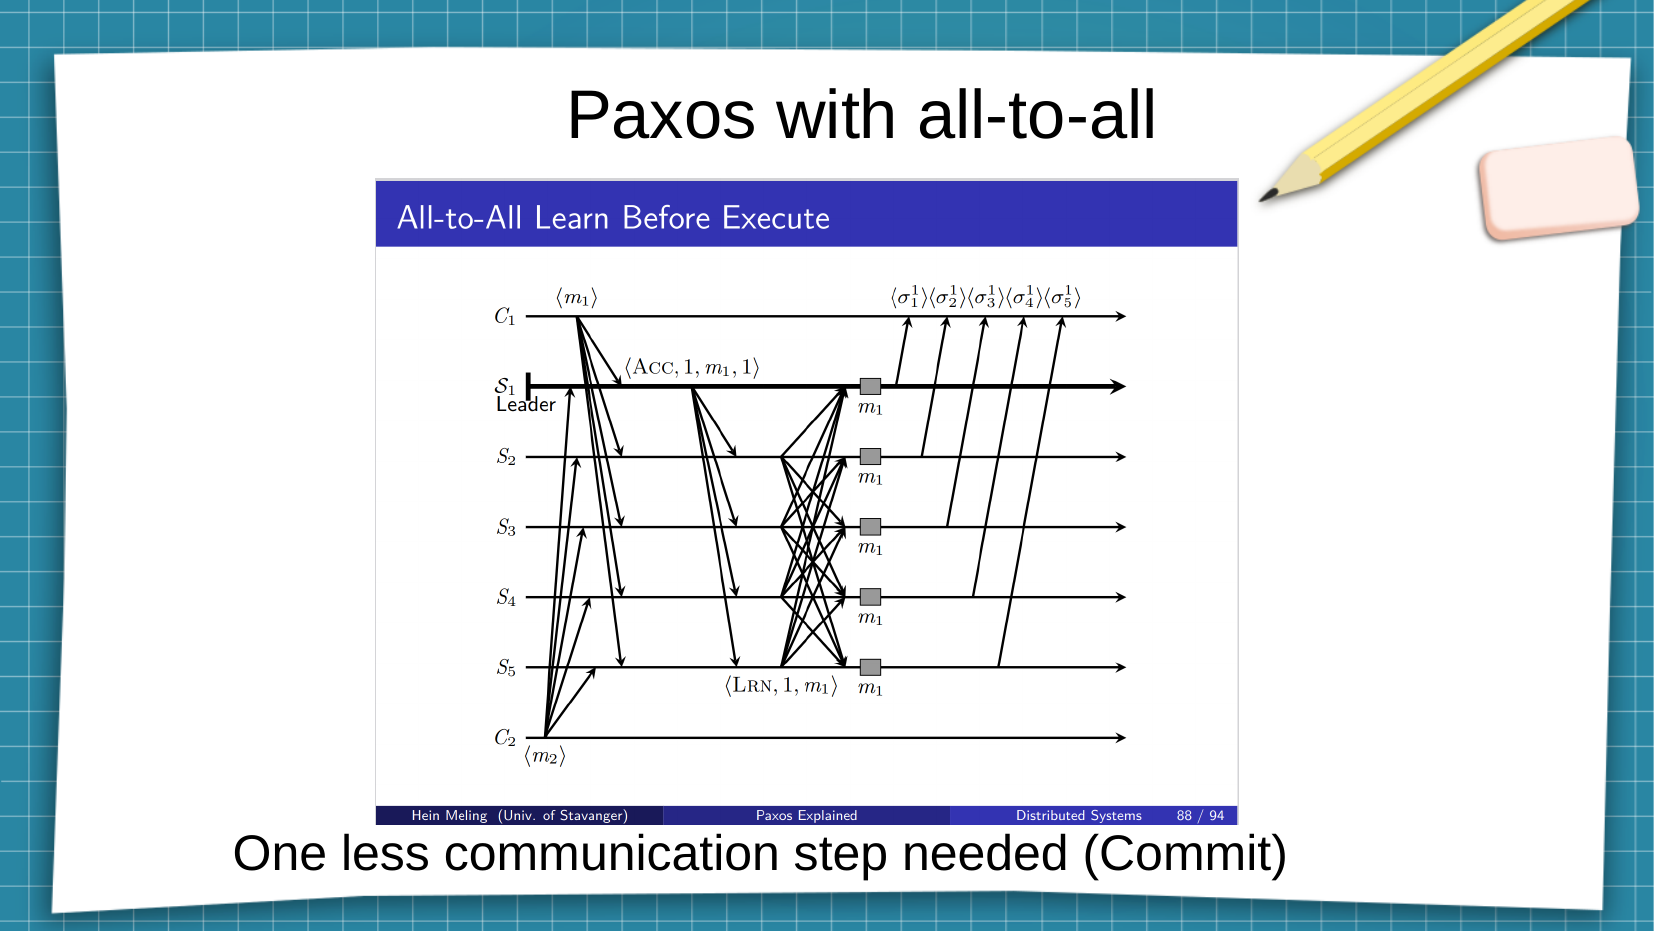

# Paxos with all-to-all
One less communication step needed (Commit)